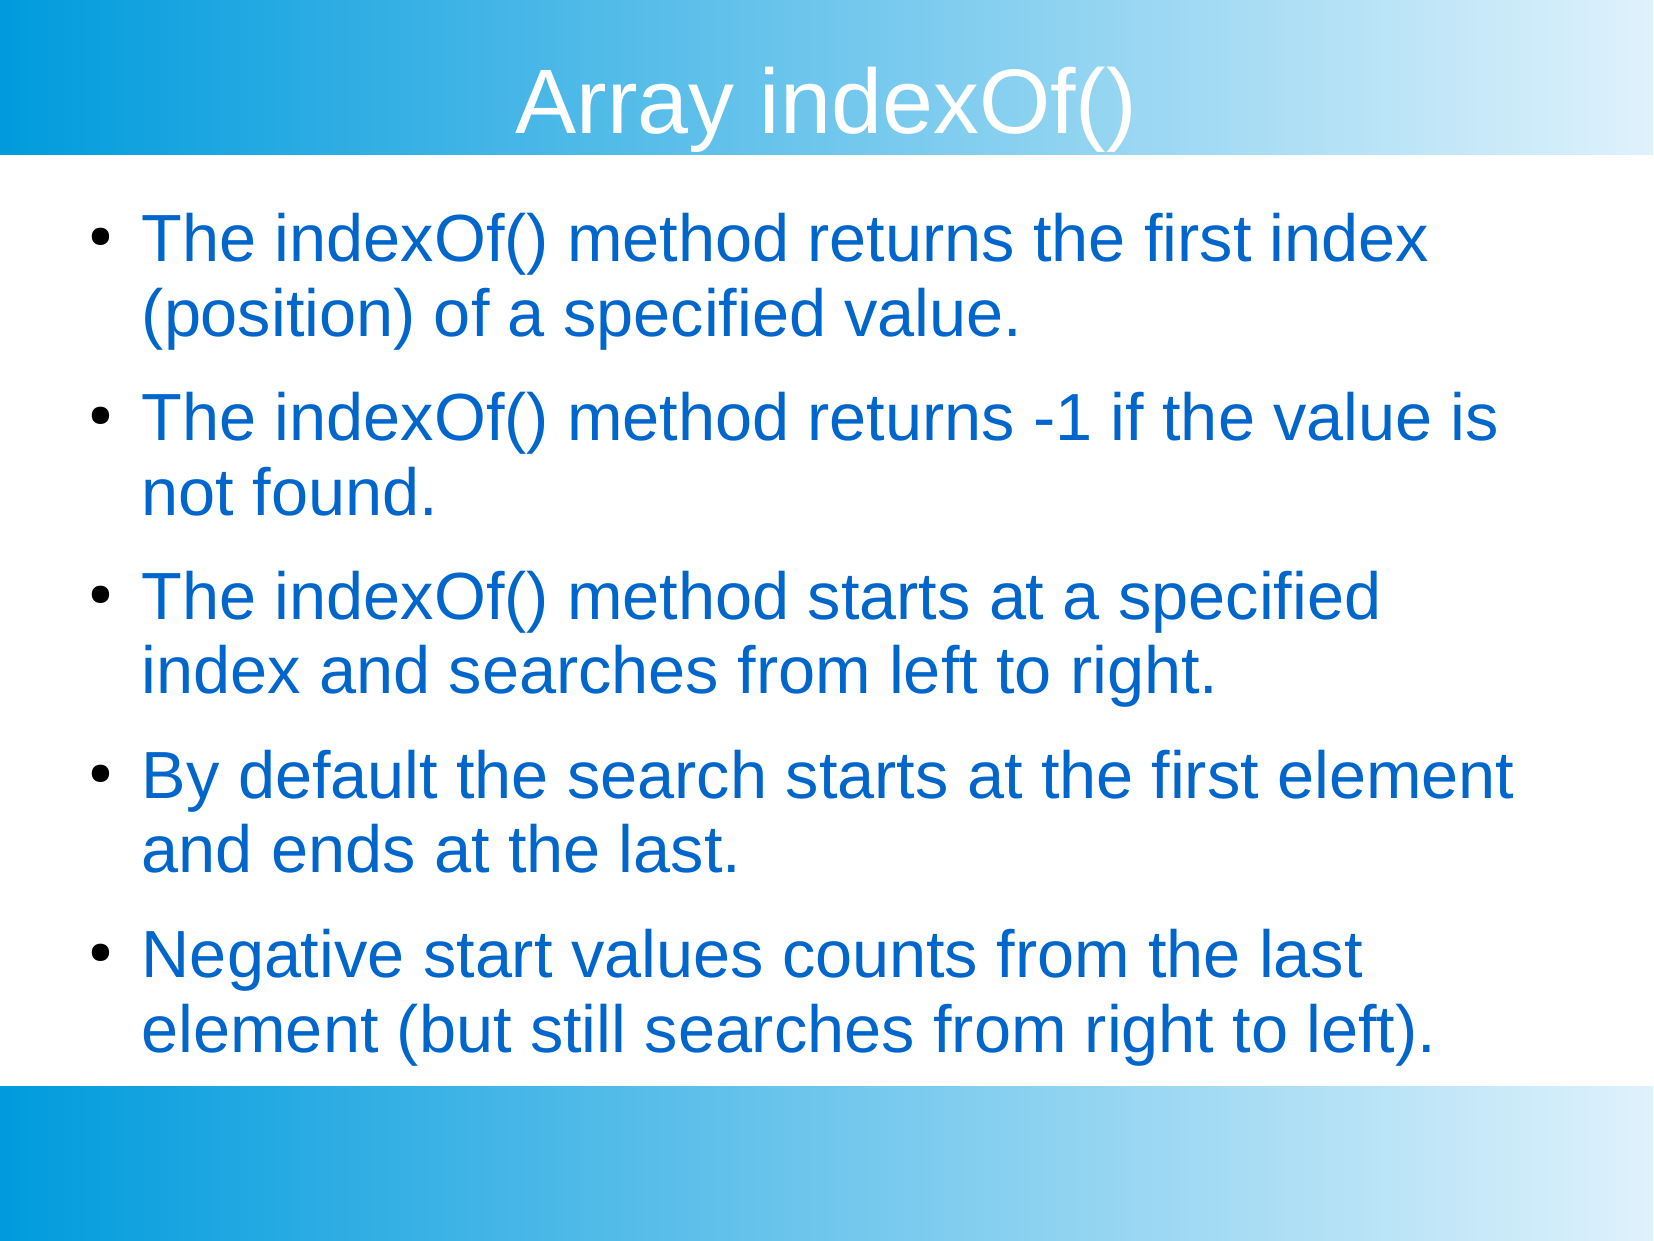

# Array indexOf()
The indexOf() method returns the first index (position) of a specified value.
The indexOf() method returns -1 if the value is not found.
The indexOf() method starts at a specified index and searches from left to right.
By default the search starts at the first element and ends at the last.
Negative start values counts from the last element (but still searches from right to left).